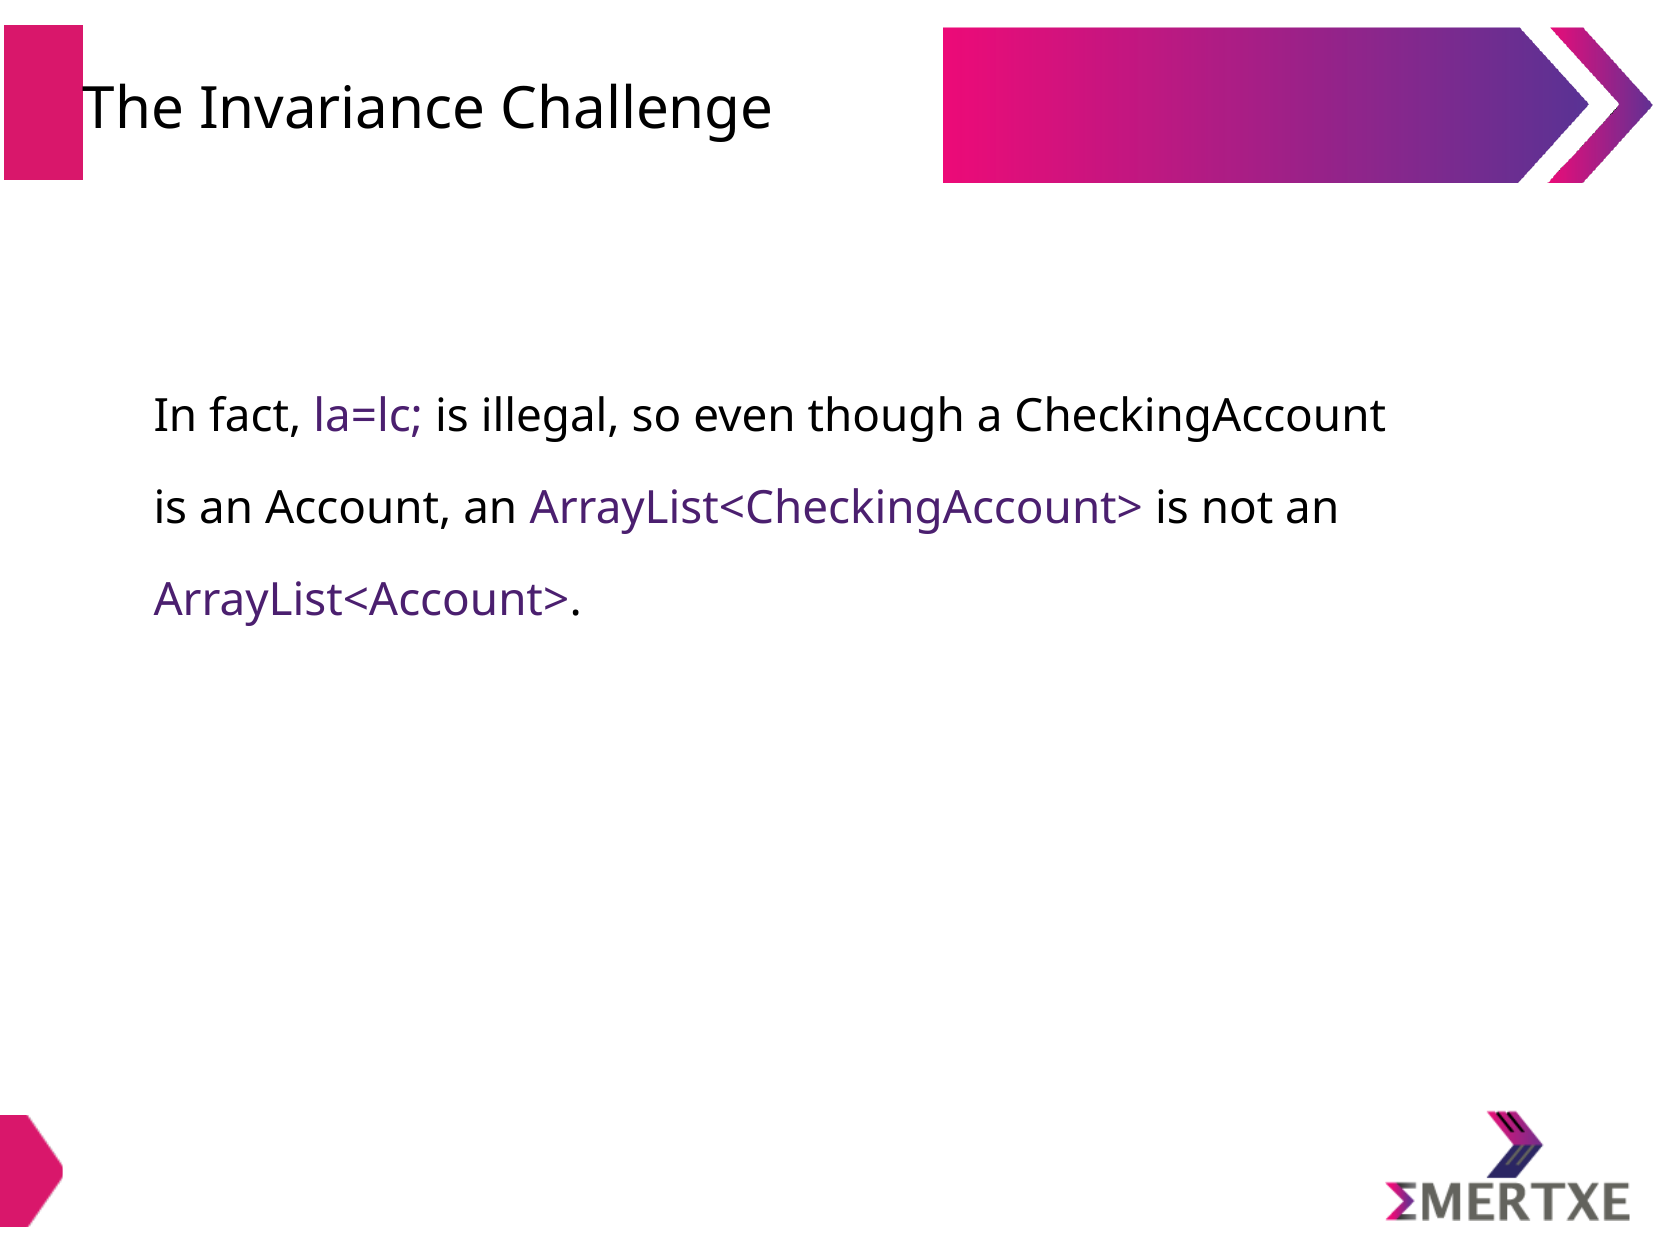

# The Invariance Challenge
In fact, la=lc; is illegal, so even though a CheckingAccount
is an Account, an ArrayList<CheckingAccount> is not an
ArrayList<Account>.